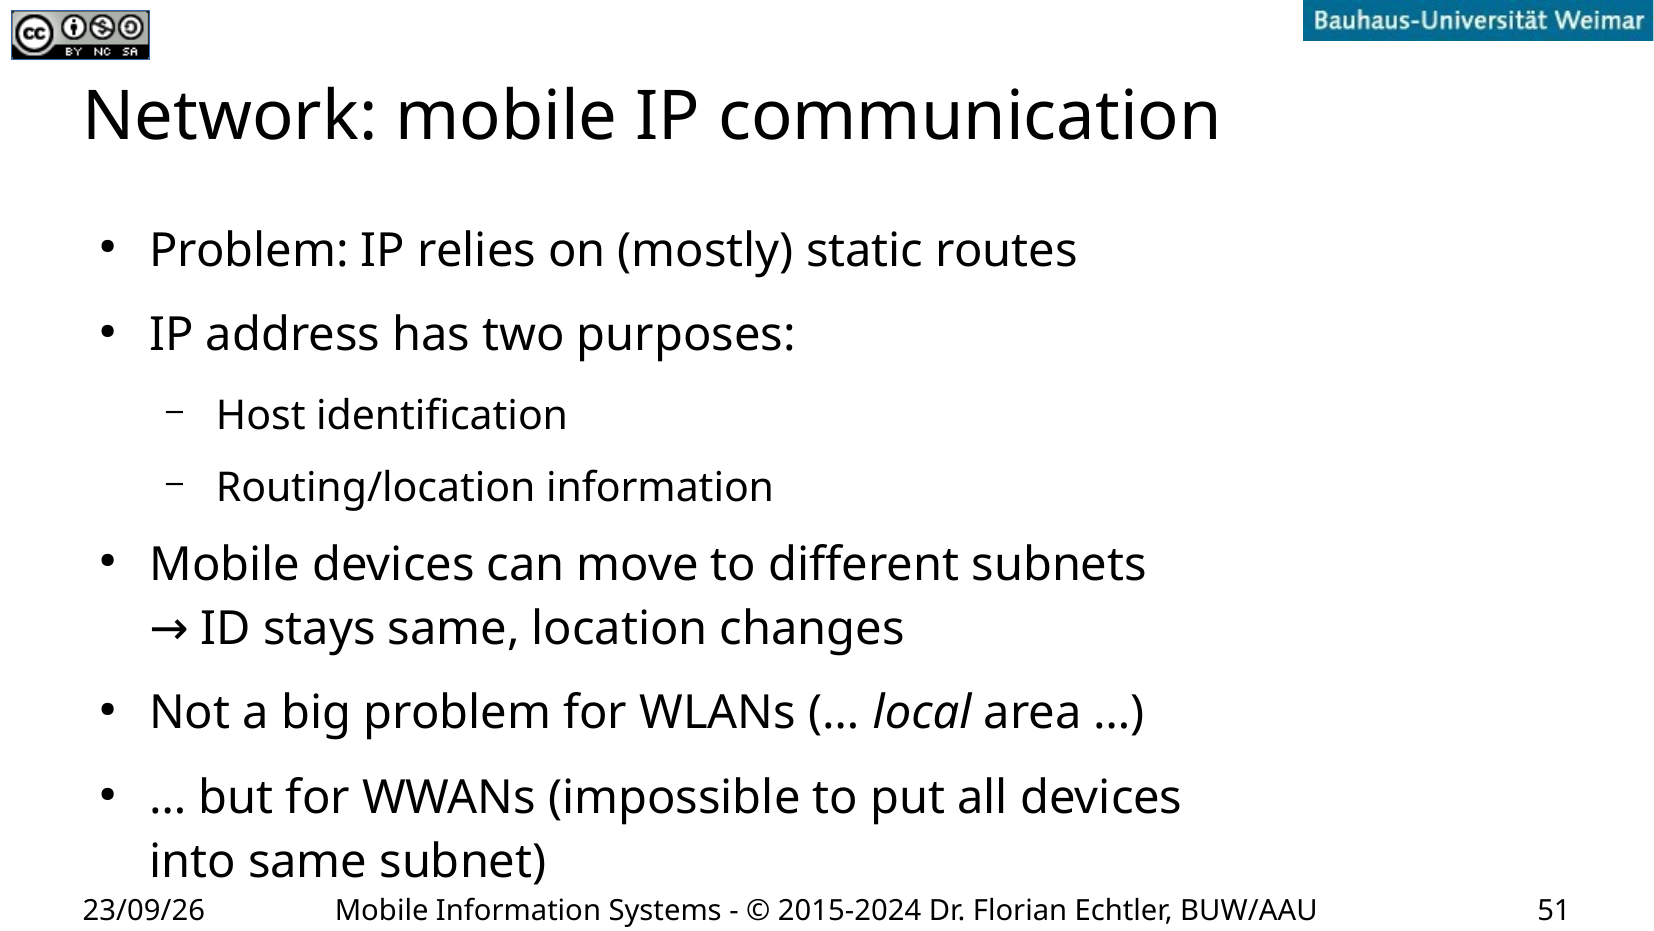

# Network: mobile IP communication
Problem: IP relies on (mostly) static routes
IP address has two purposes:
Host identification
Routing/location information
Mobile devices can move to different subnets → ID stays same, location changes
Not a big problem for WLANs (… local area …)
… but for WWANs (impossible to put all devices into same subnet)
Mobile Information Systems - © 2015-2024 Dr. Florian Echtler, BUW/AAU
51